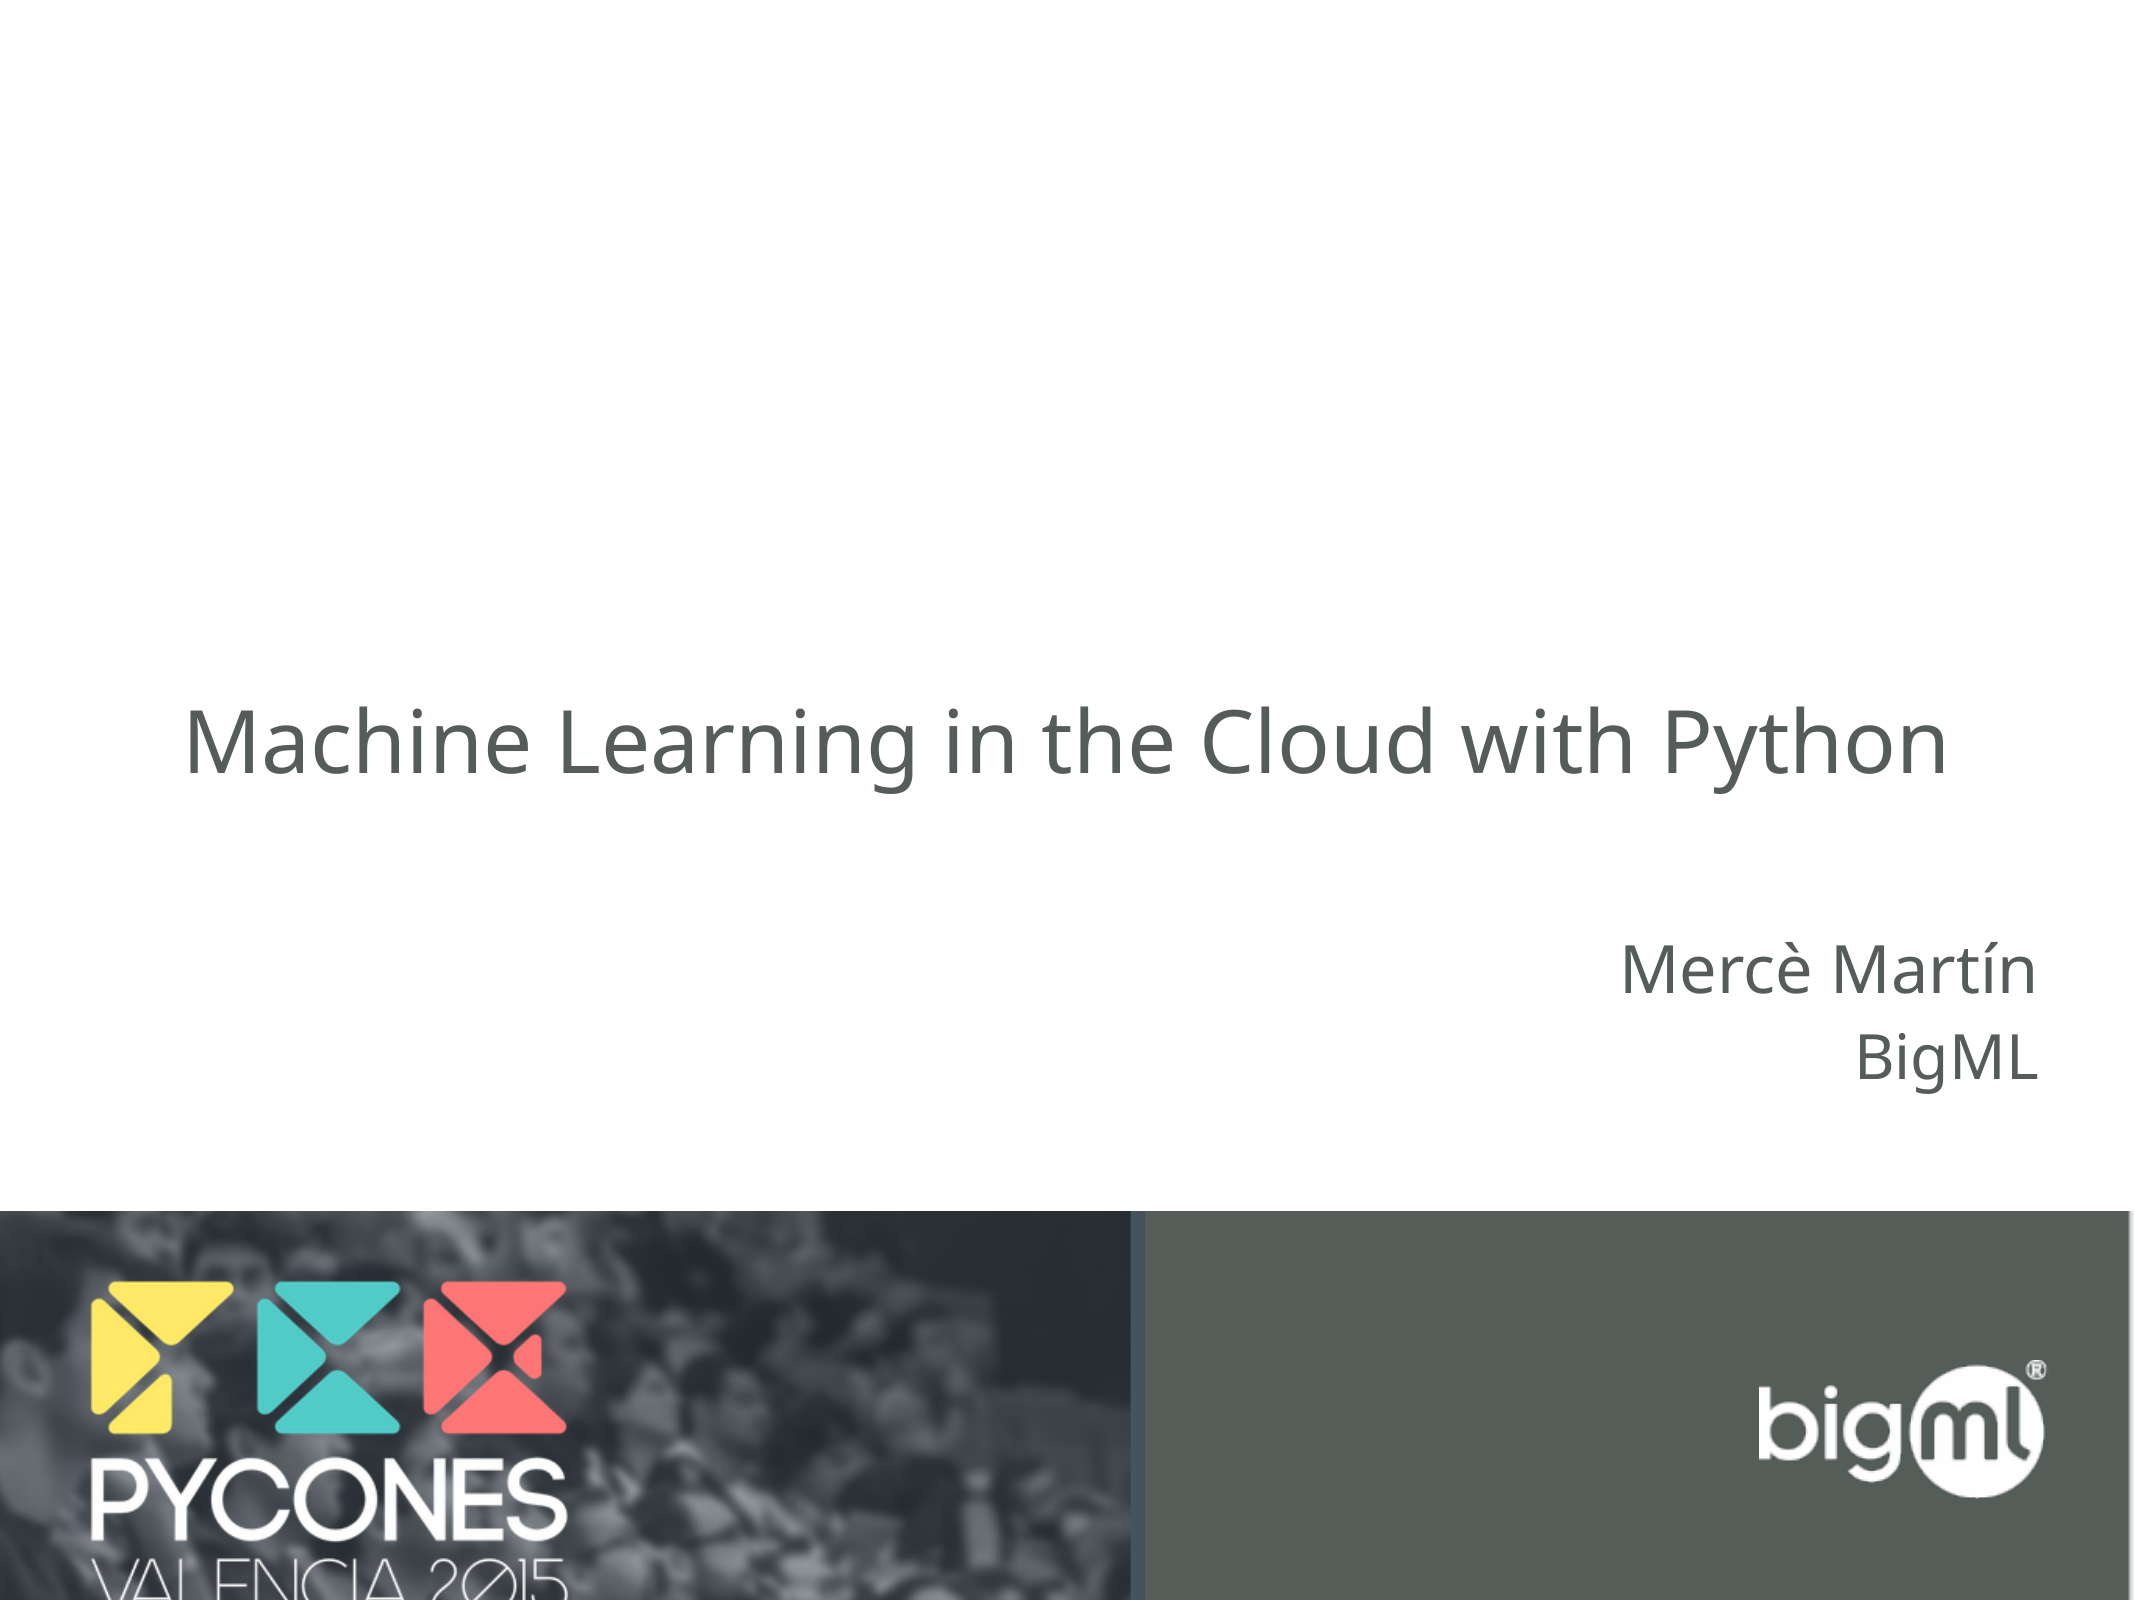

# Machine Learning in the Cloud with Python
Mercè Martín
BigML